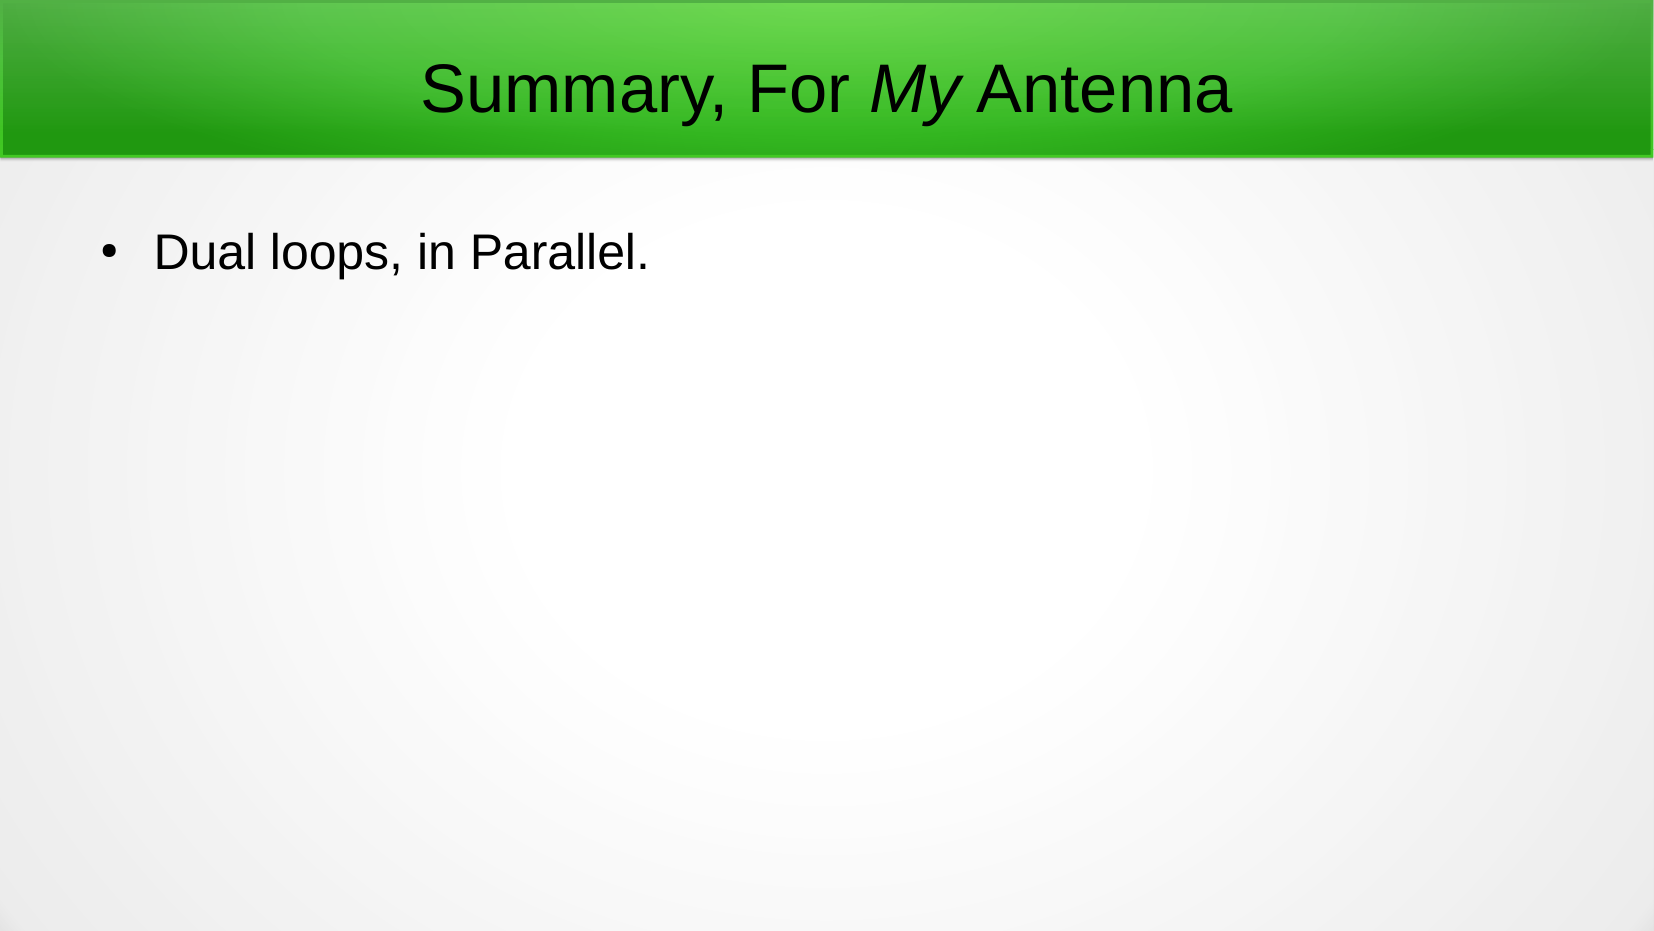

# Summary, For My Antenna
Dual loops, in Parallel.